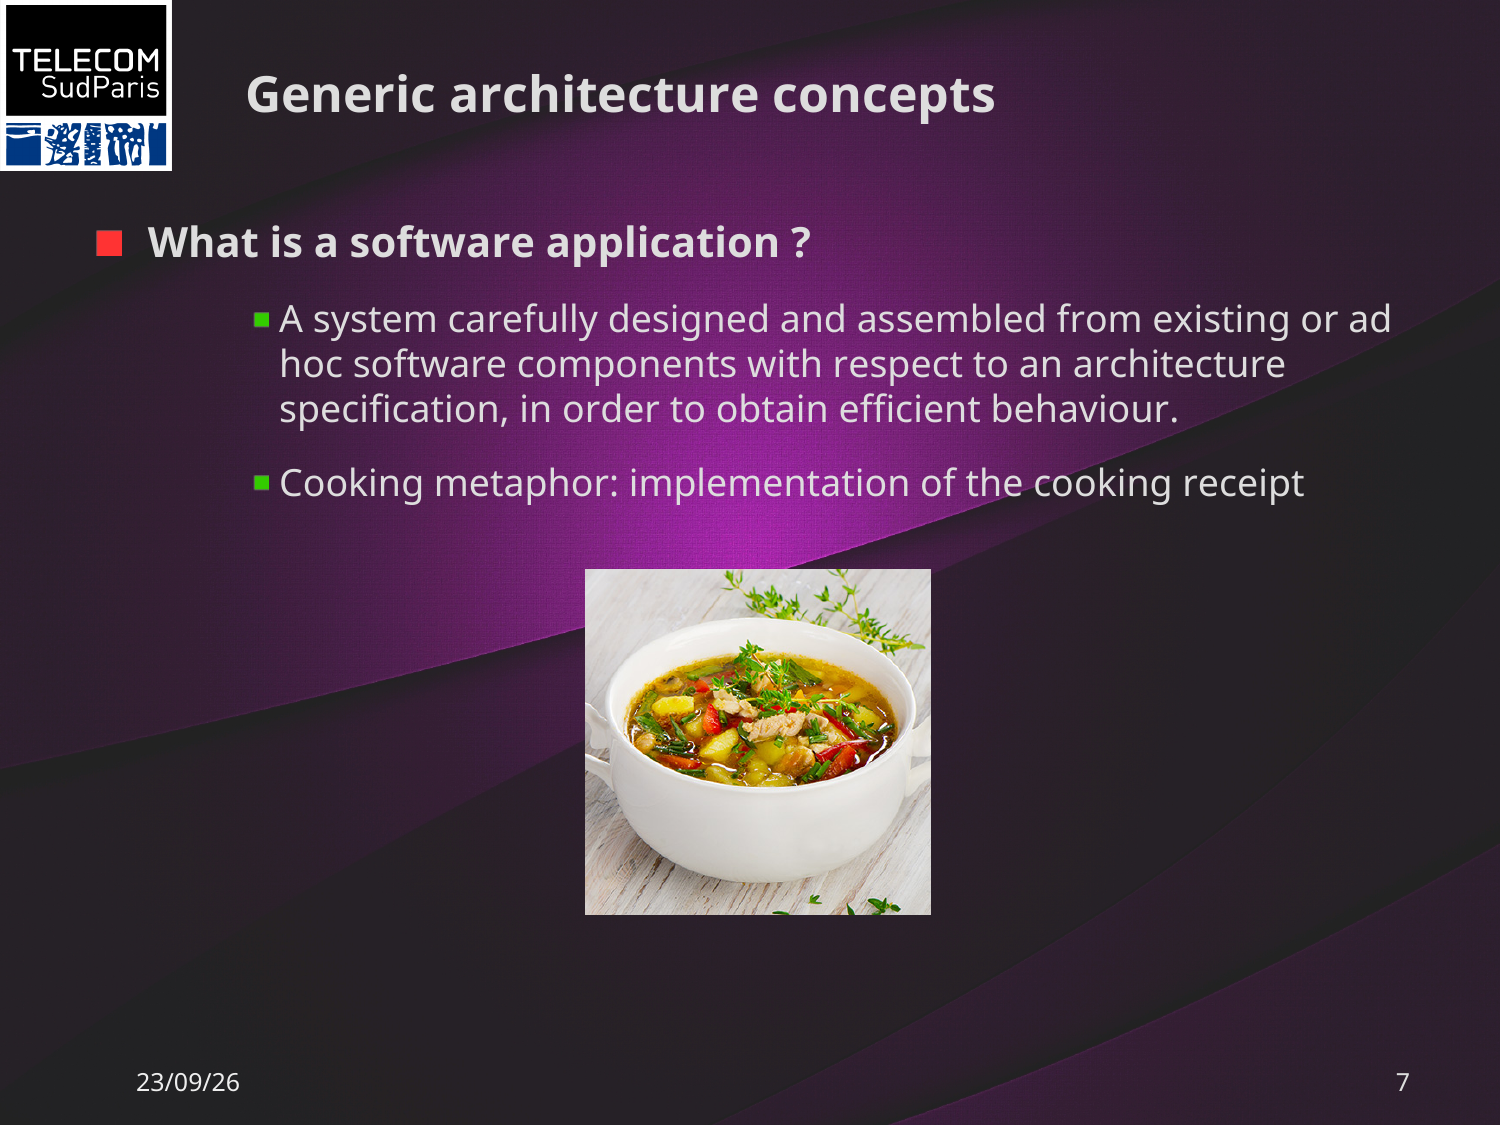

# Generic architecture concepts
What is a software application ?
A system carefully designed and assembled from existing or ad hoc software components with respect to an architecture specification, in order to obtain efficient behaviour.
Cooking metaphor: implementation of the cooking receipt
7